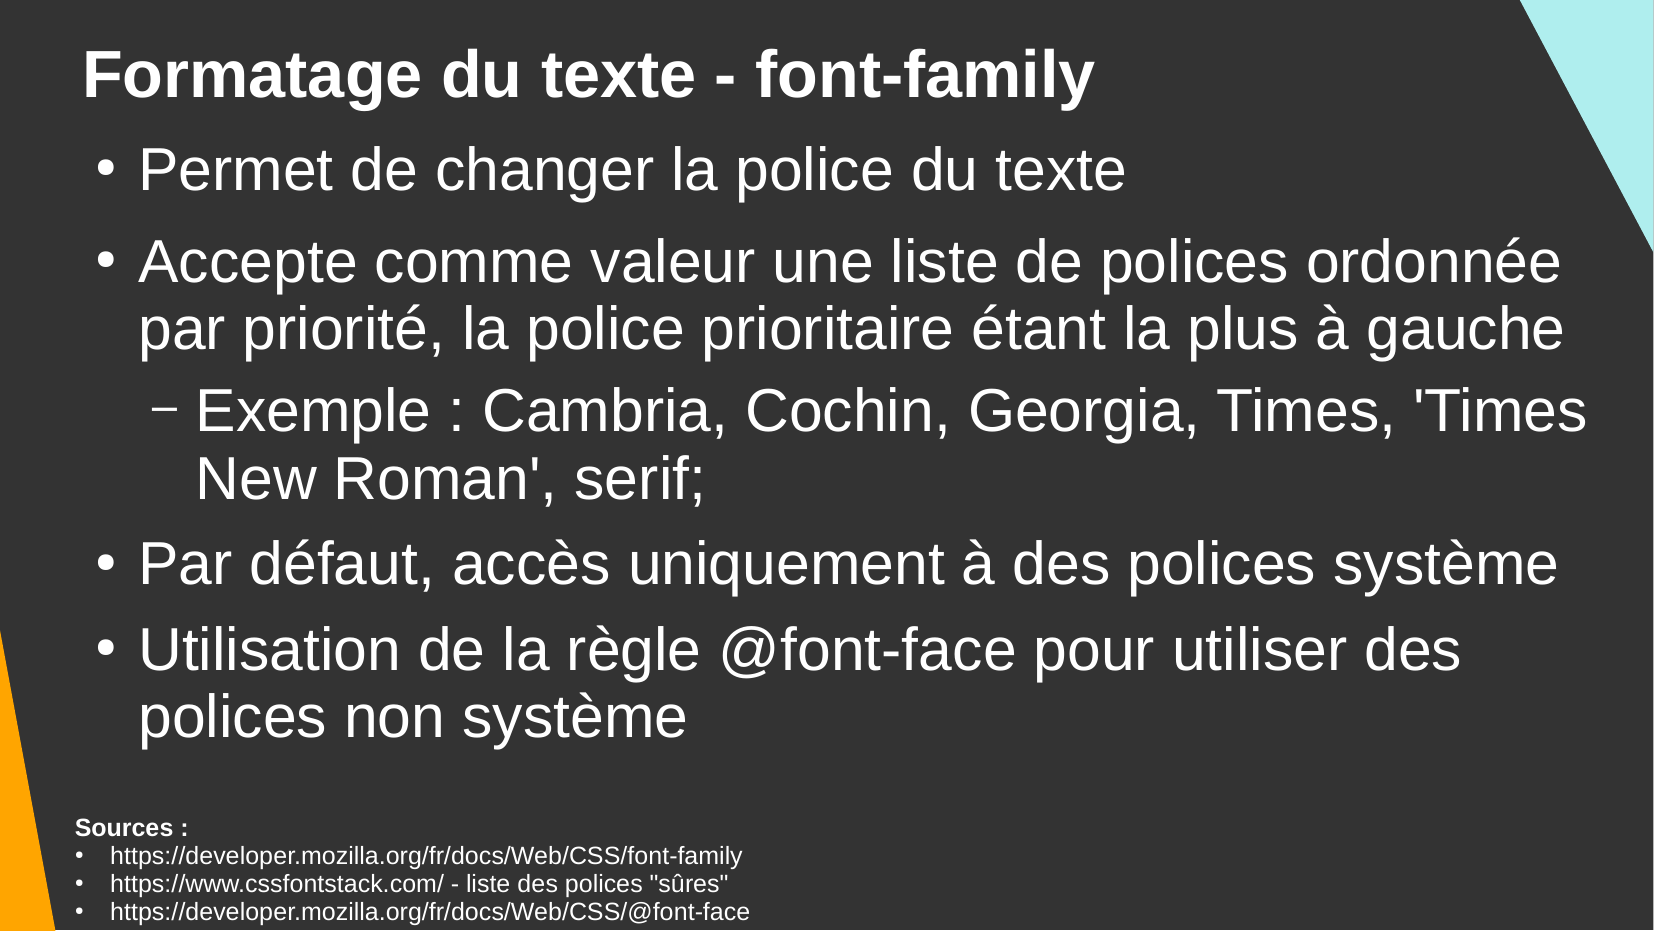

# Formatage du texte - font-family
Permet de changer la police du texte
Accepte comme valeur une liste de polices ordonnée par priorité, la police prioritaire étant la plus à gauche
Exemple : Cambria, Cochin, Georgia, Times, 'Times New Roman', serif;
Par défaut, accès uniquement à des polices système
Utilisation de la règle @font-face pour utiliser des polices non système
Sources :
https://developer.mozilla.org/fr/docs/Web/CSS/font-family
https://www.cssfontstack.com/ - liste des polices "sûres"
https://developer.mozilla.org/fr/docs/Web/CSS/@font-face